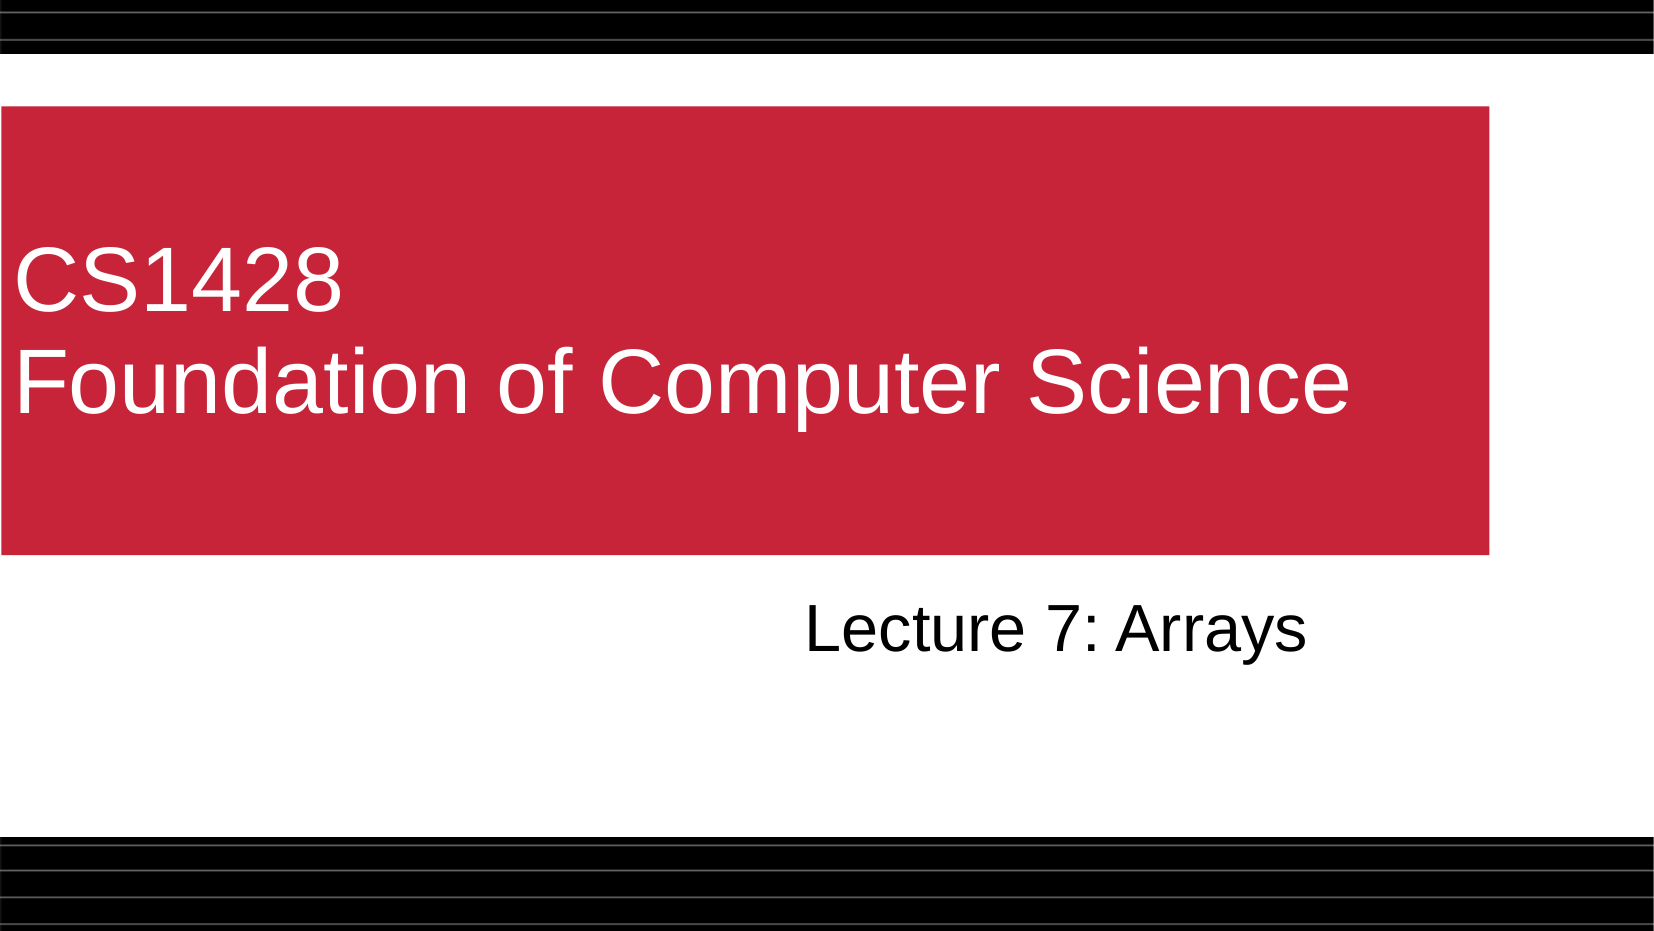

# CS1428 Foundation of Computer Science
Lecture 7: Arrays